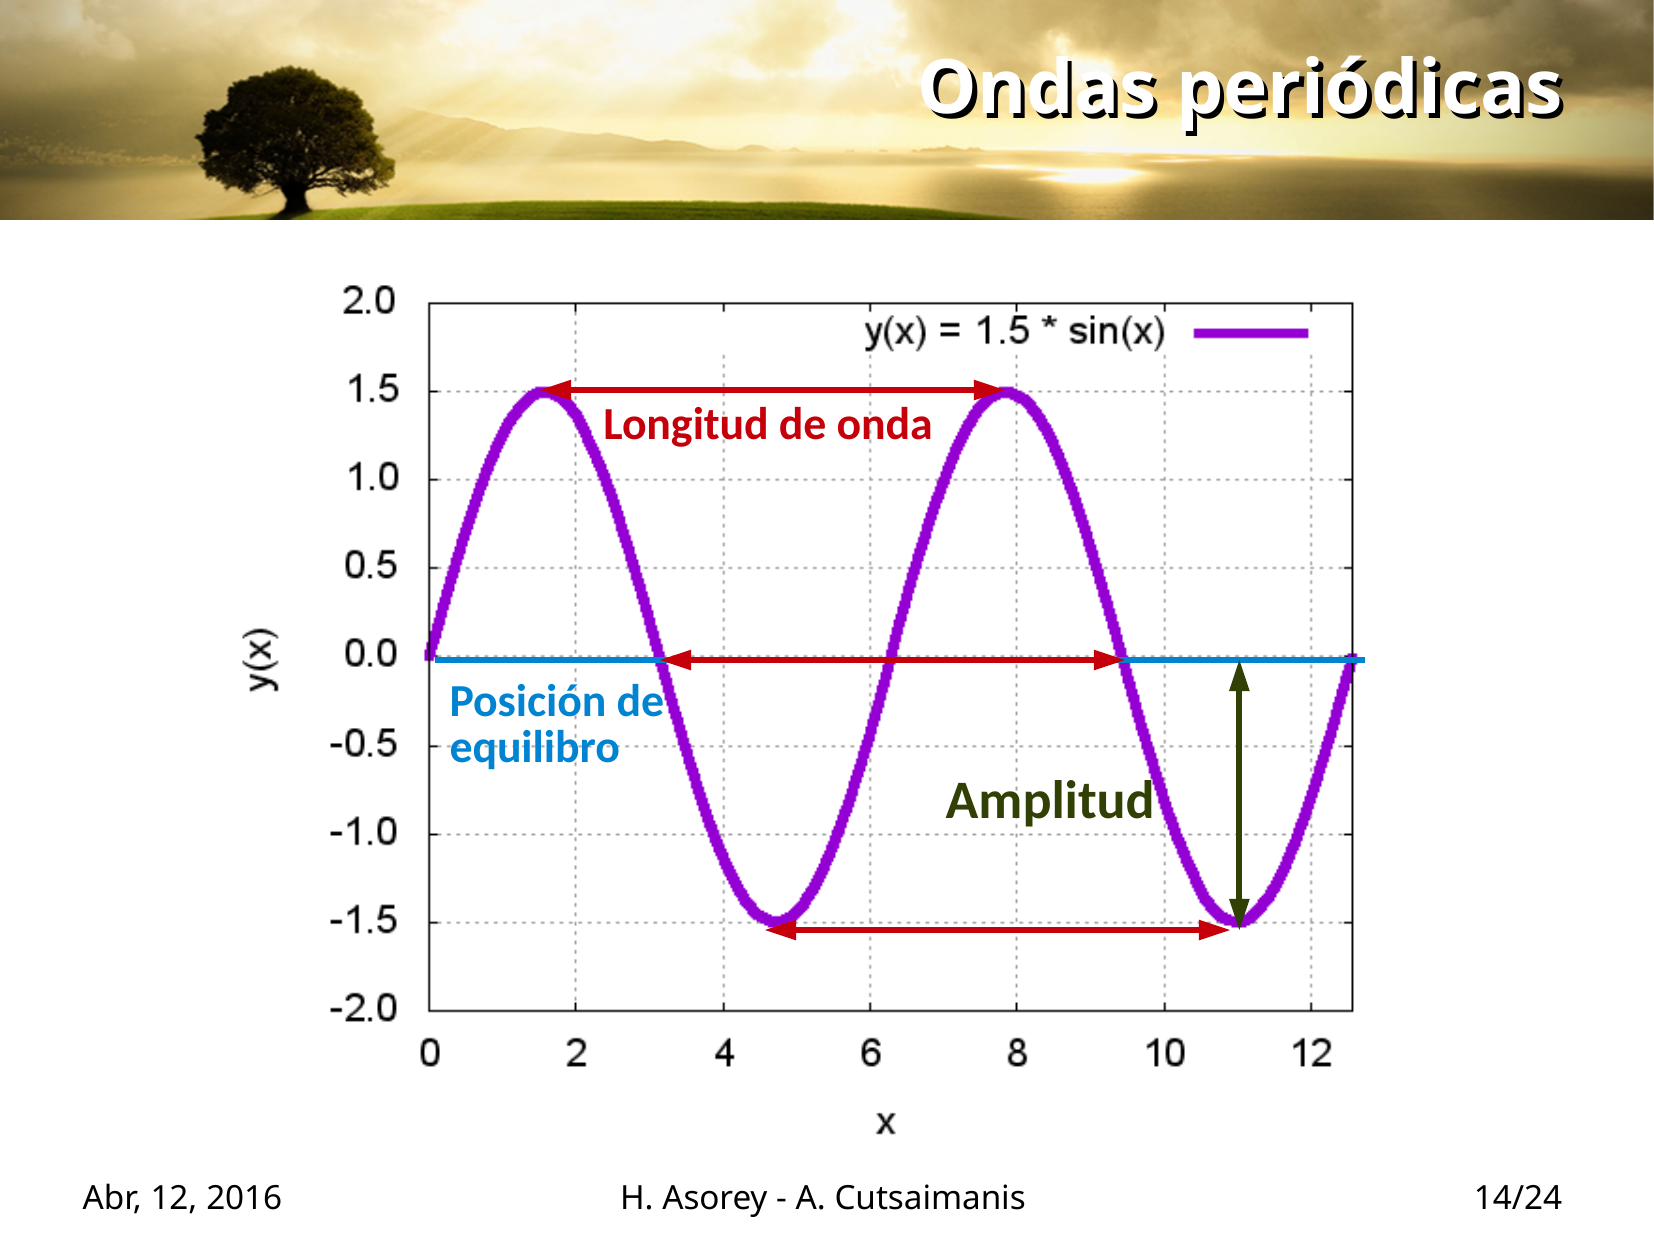

# Ondas periódicas
Longitud de onda
Posición de
equilibro
Amplitud
Abr, 12, 2016
H. Asorey - A. Cutsaimanis
14